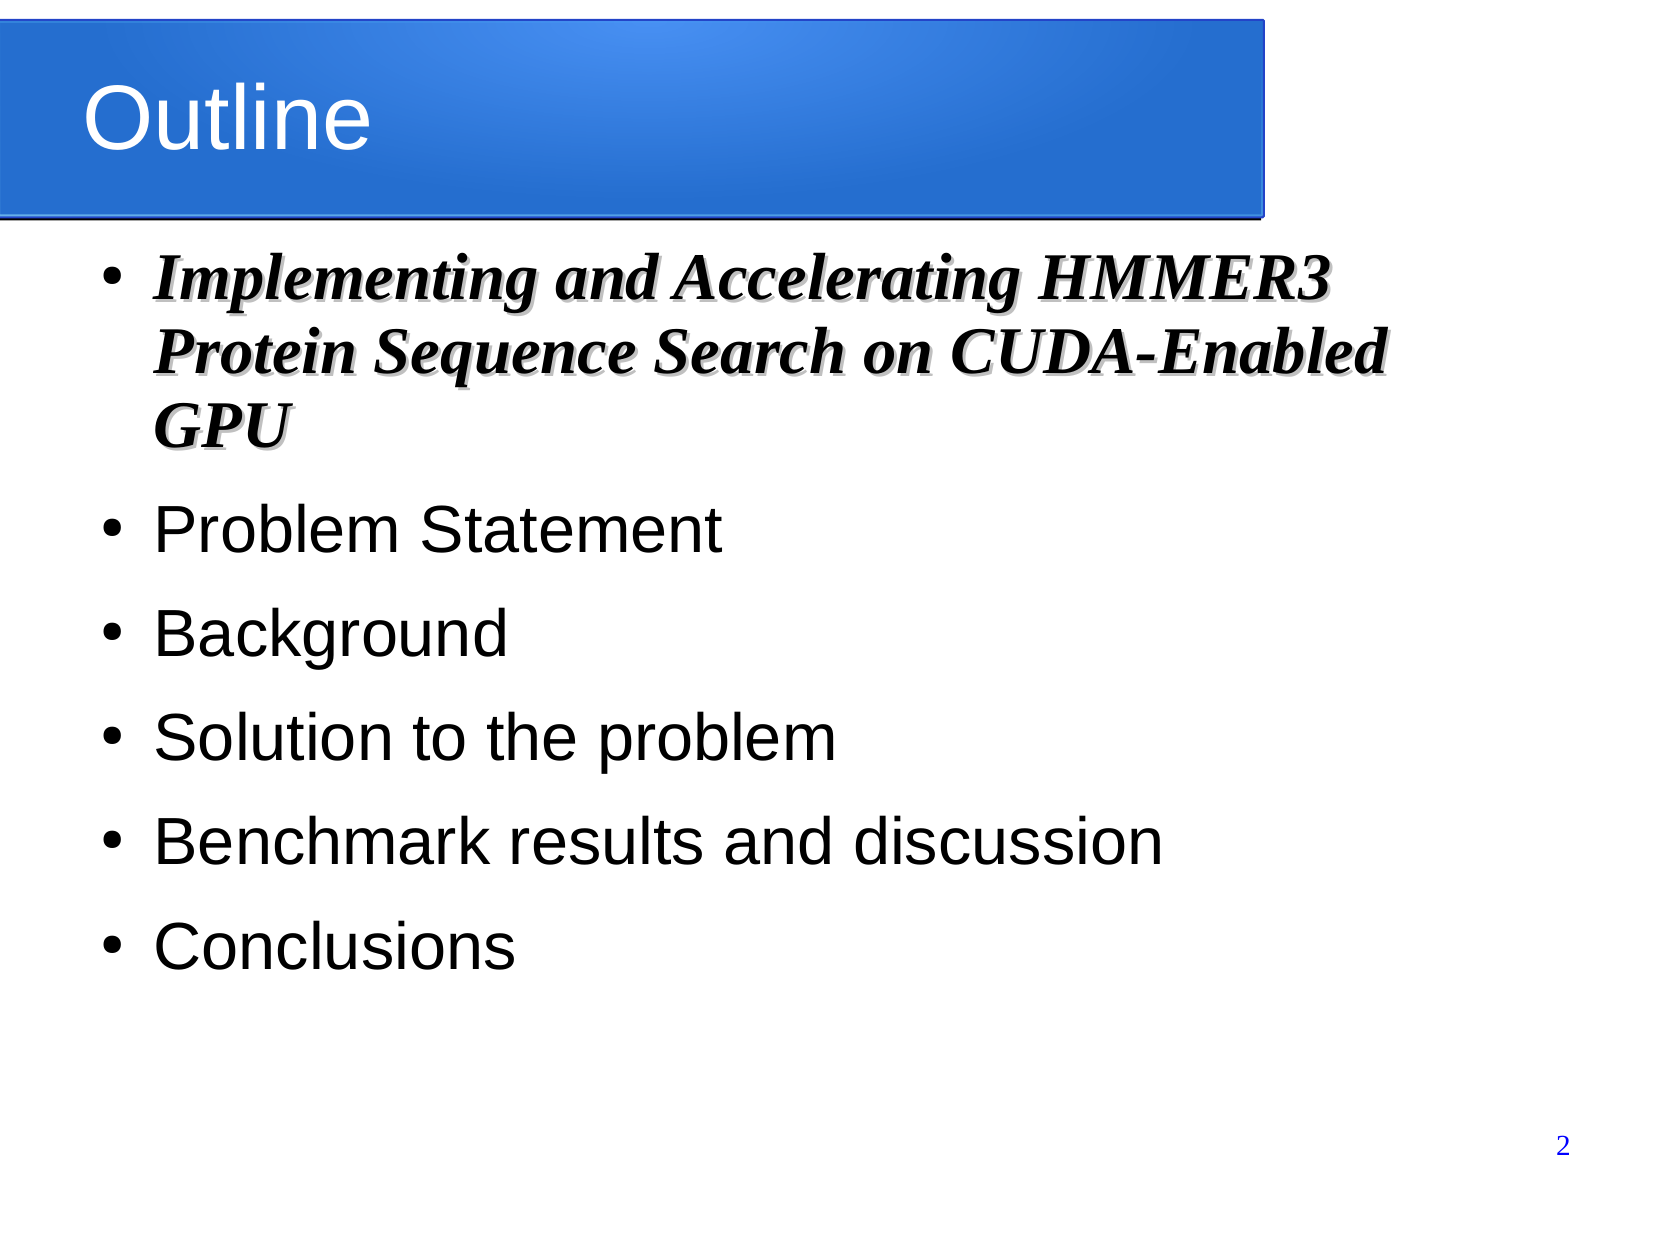

# Outline
Implementing and Accelerating HMMER3 Protein Sequence Search on CUDA-Enabled GPU
Problem Statement
Background
Solution to the problem
Benchmark results and discussion
Conclusions
2